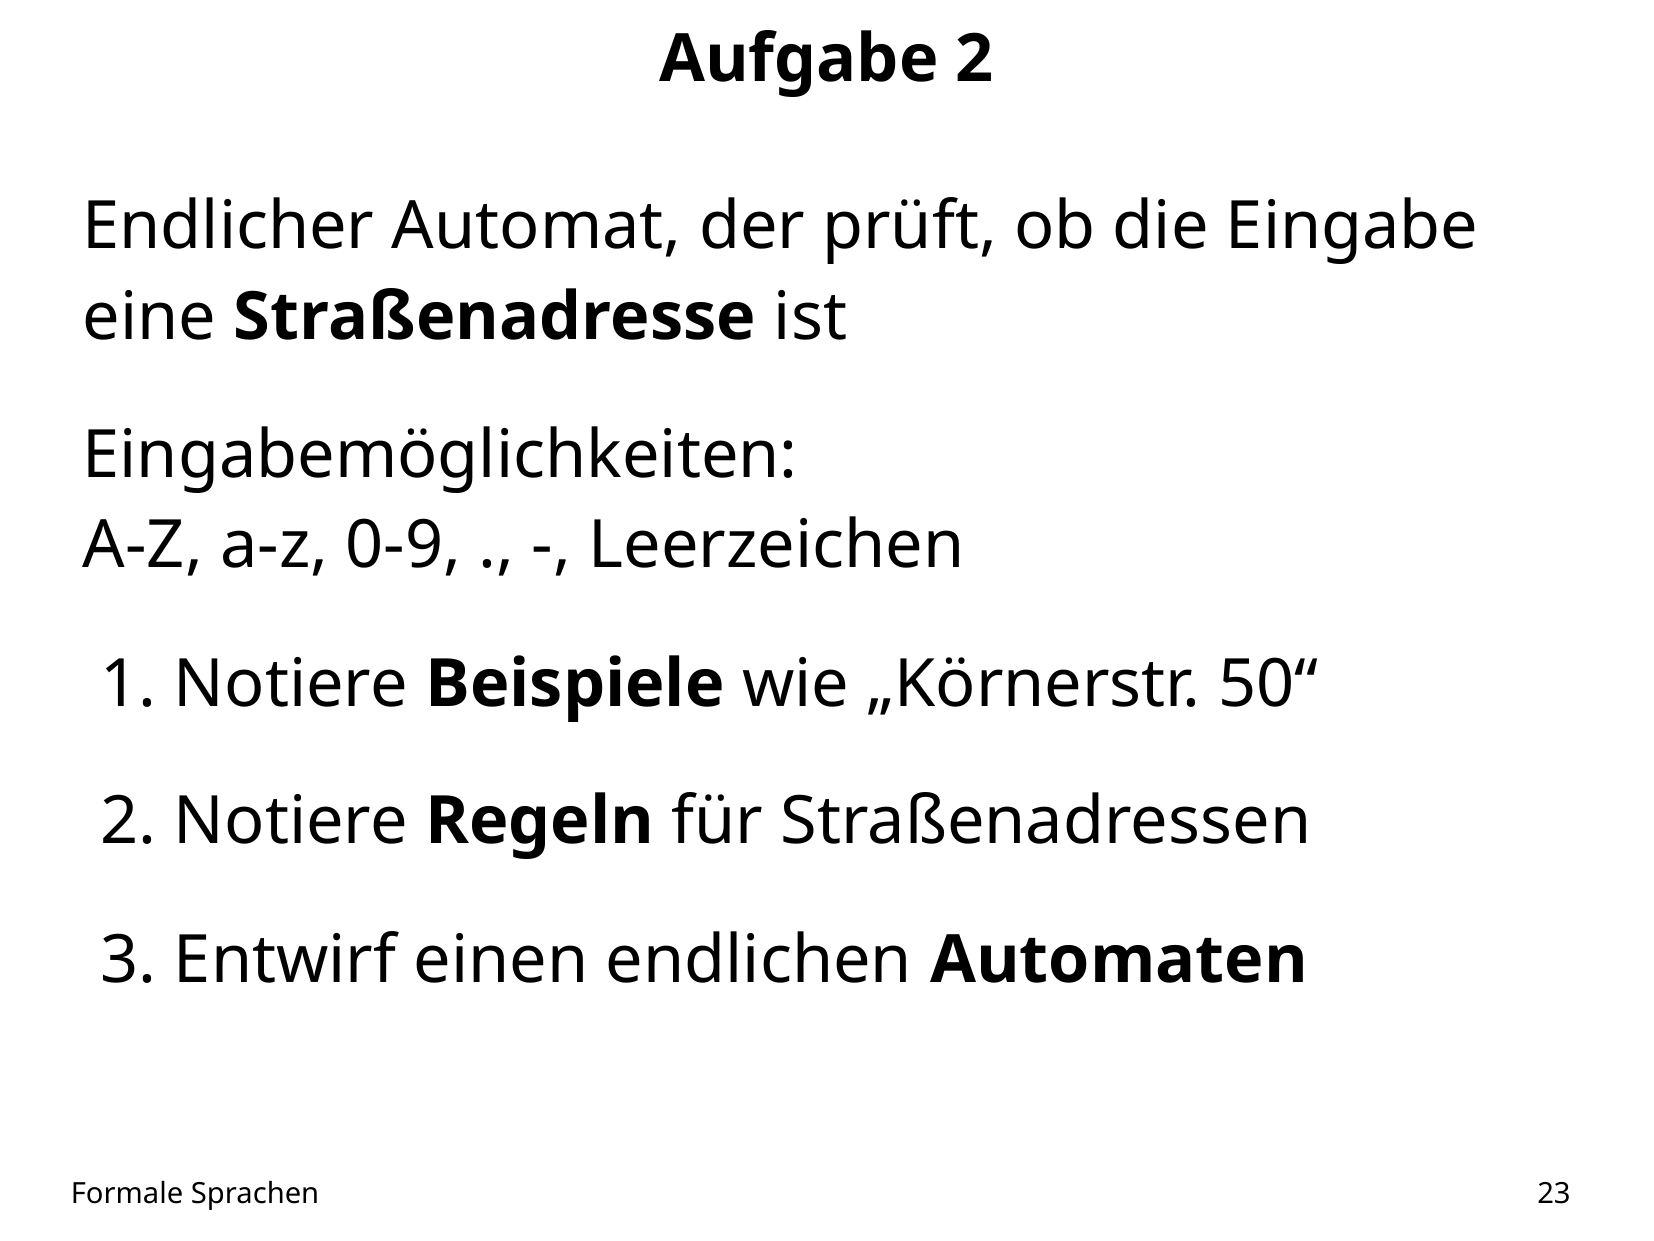

# Aufgabe 2
Endlicher Automat, der prüft, ob die Eingabe eine Straßenadresse ist
Eingabemöglichkeiten:
A-Z, a-z, 0-9, ., -, Leerzeichen
 Notiere Beispiele wie „Körnerstr. 50“
 Notiere Regeln für Straßenadressen
 Entwirf einen endlichen Automaten
Formale Sprachen
23